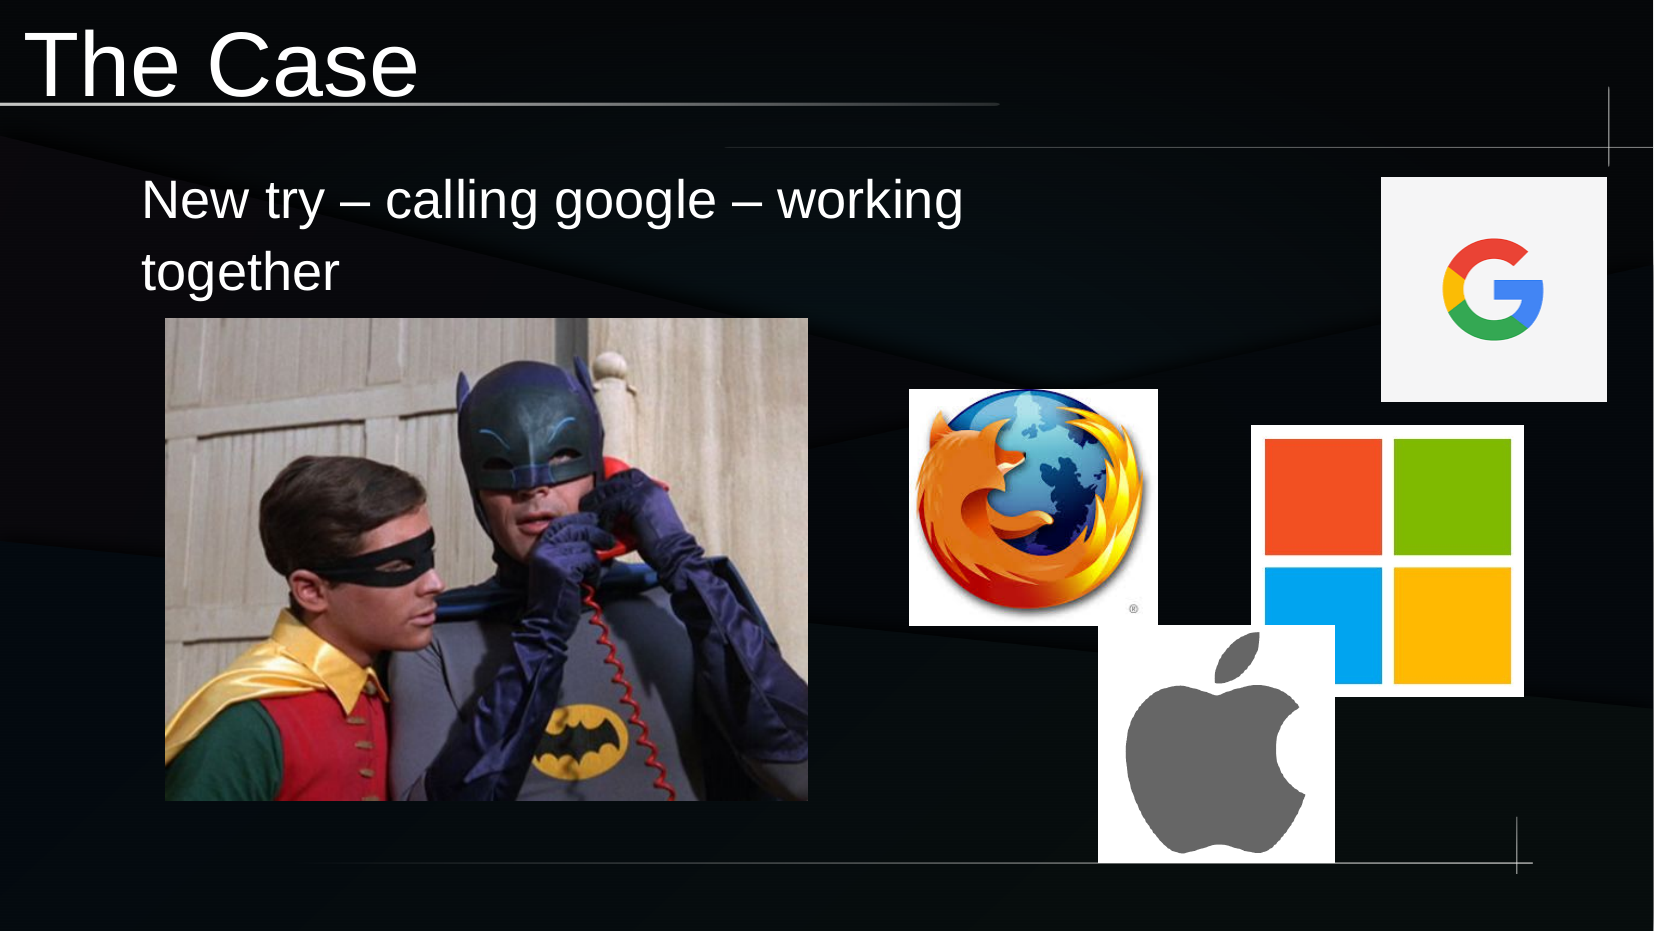

# The Case
New try – calling google – working
together